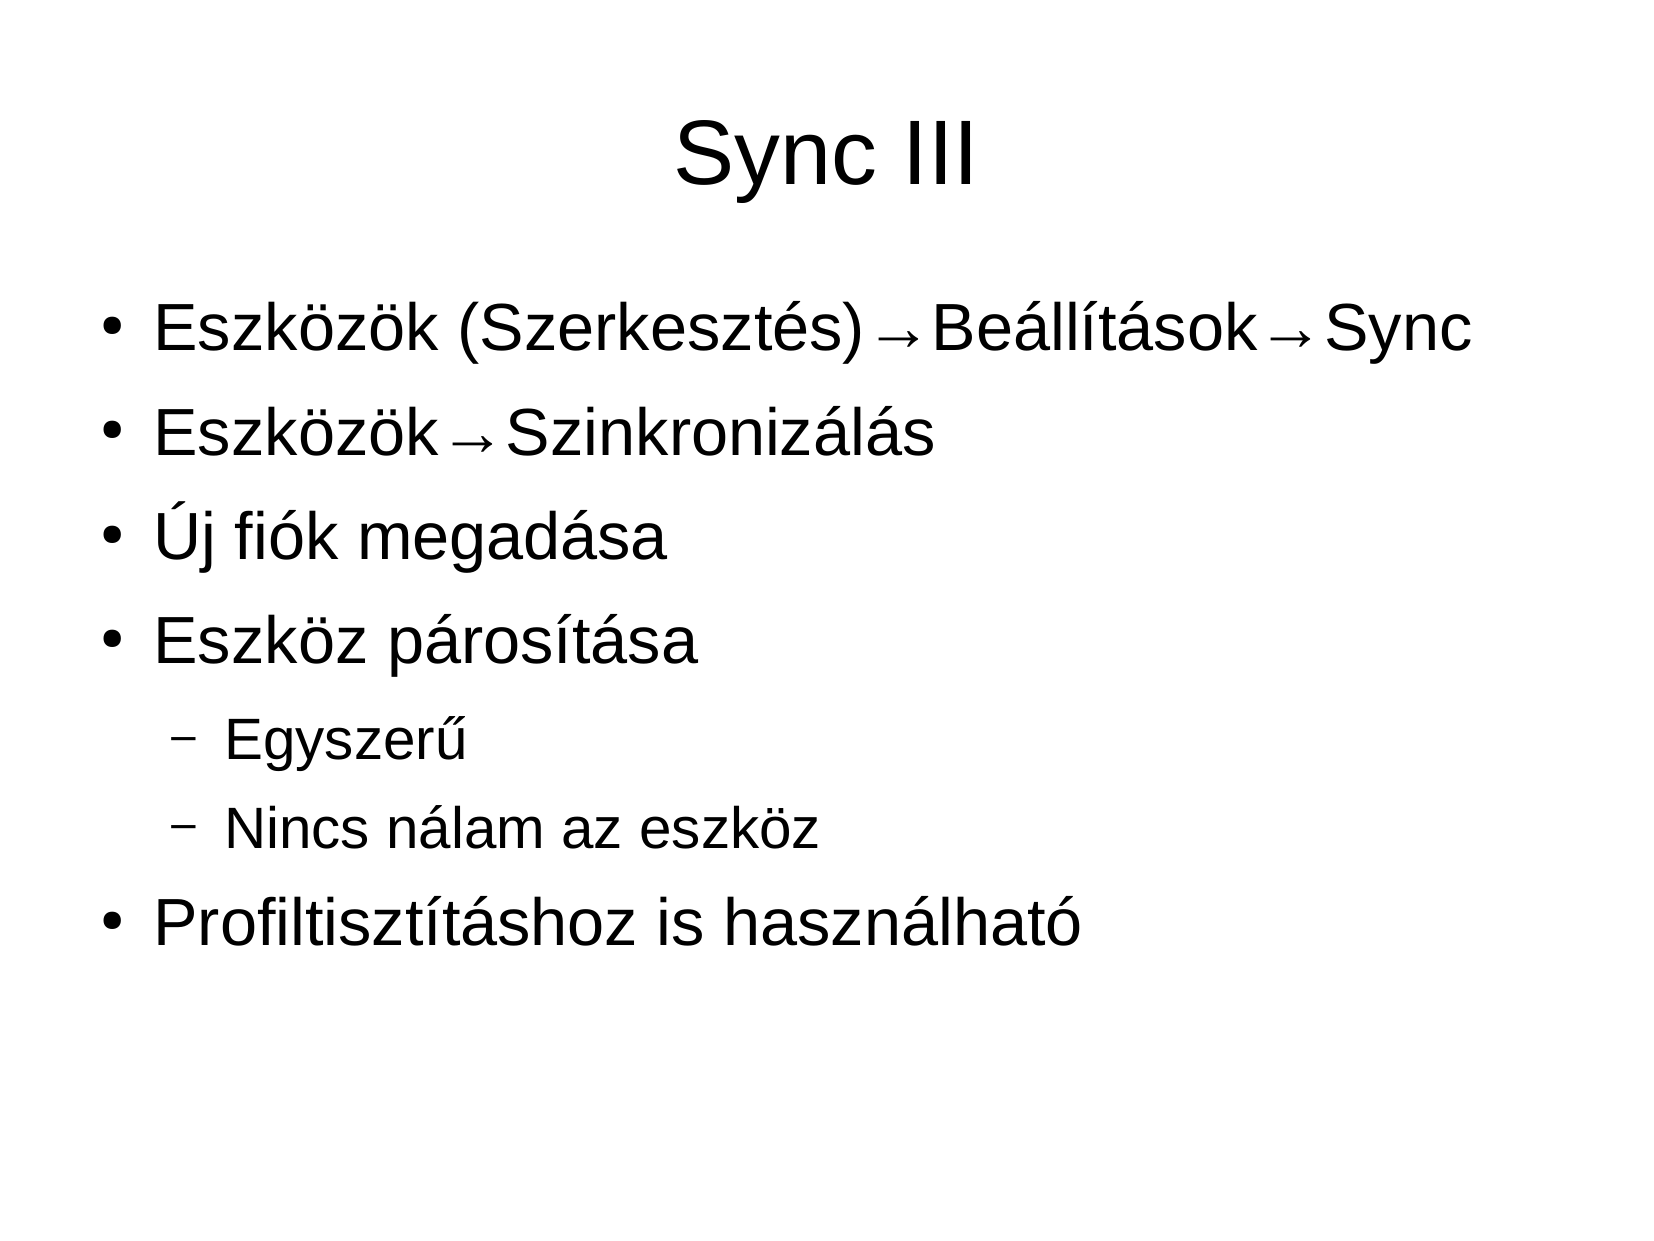

# Sync III
Eszközök (Szerkesztés)→Beállítások→Sync
Eszközök→Szinkronizálás
Új fiók megadása
Eszköz párosítása
Egyszerű
Nincs nálam az eszköz
Profiltisztításhoz is használható